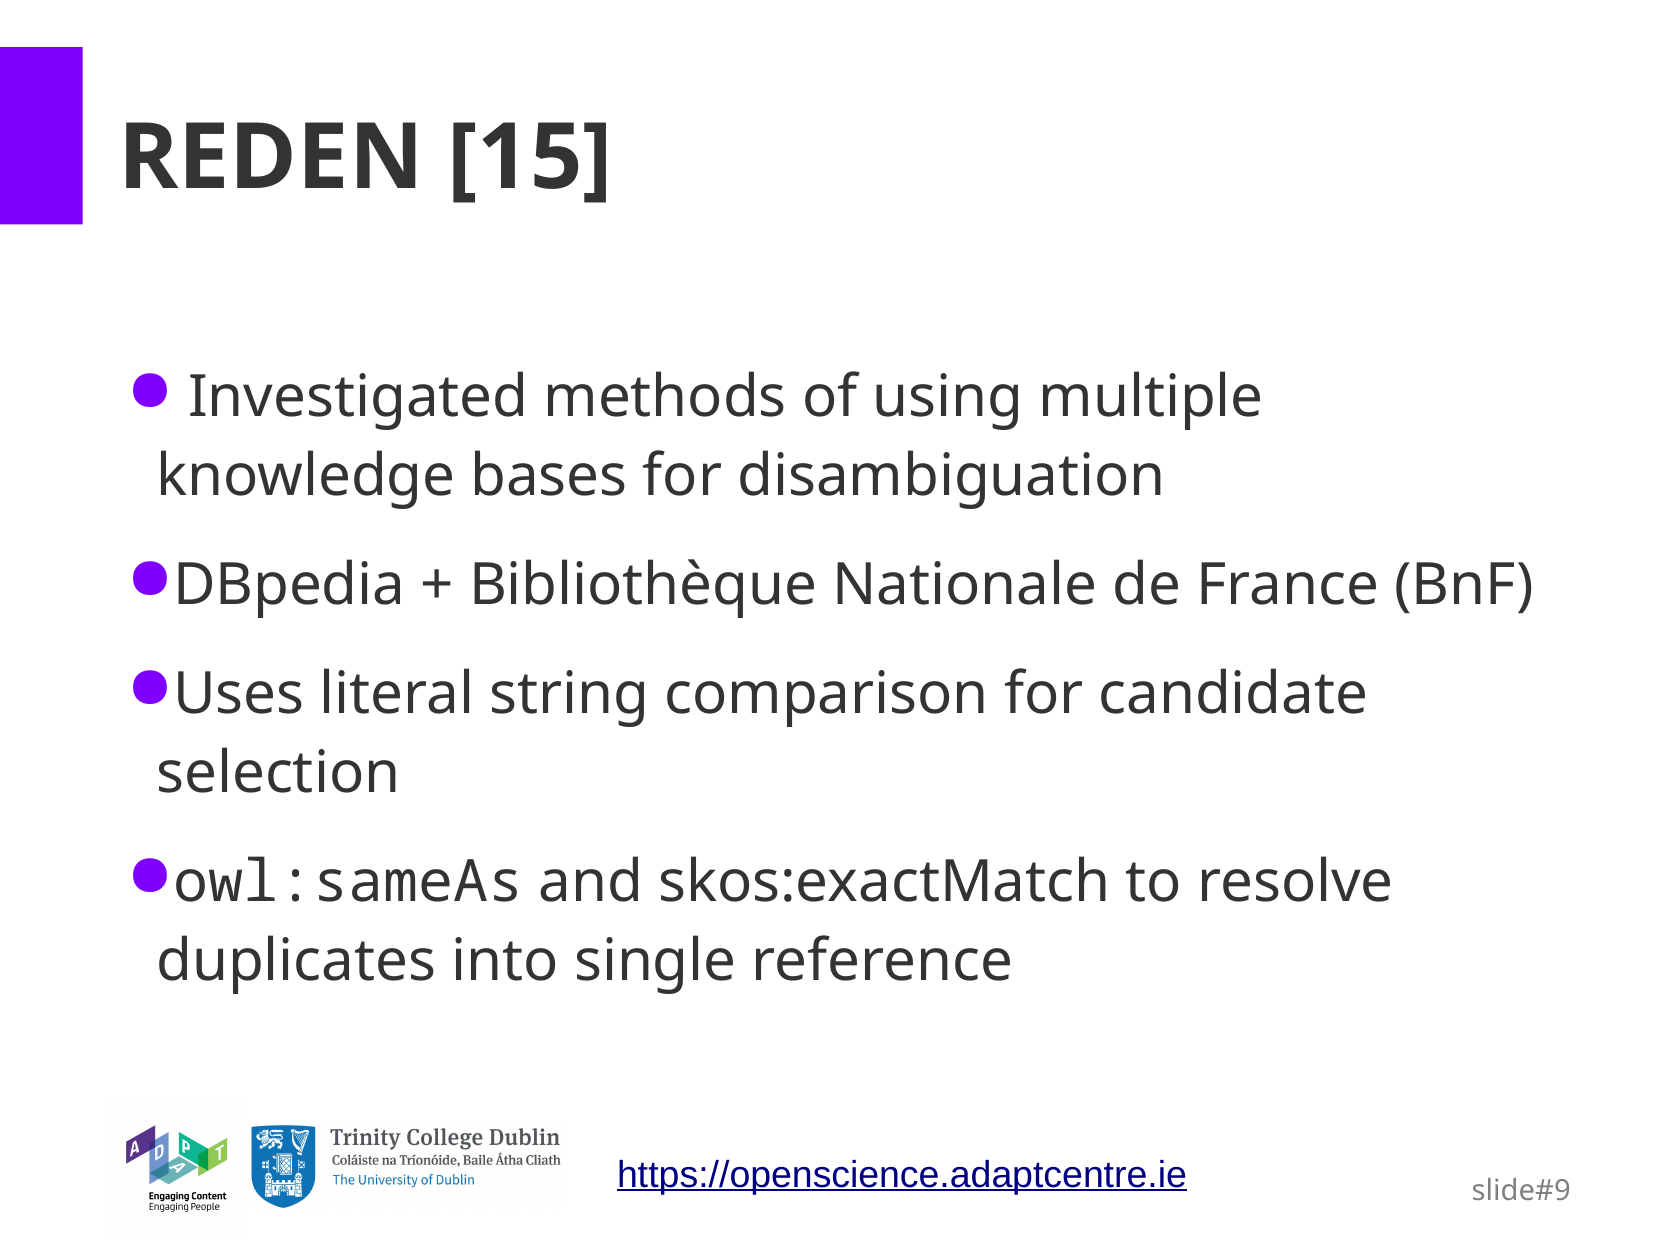

# REDEN [15]
 Investigated methods of using multiple knowledge bases for disambiguation
DBpedia + Bibliothèque Nationale de France (BnF)
Uses literal string comparison for candidate selection
owl:sameAs and skos:exactMatch to resolve duplicates into single reference
9